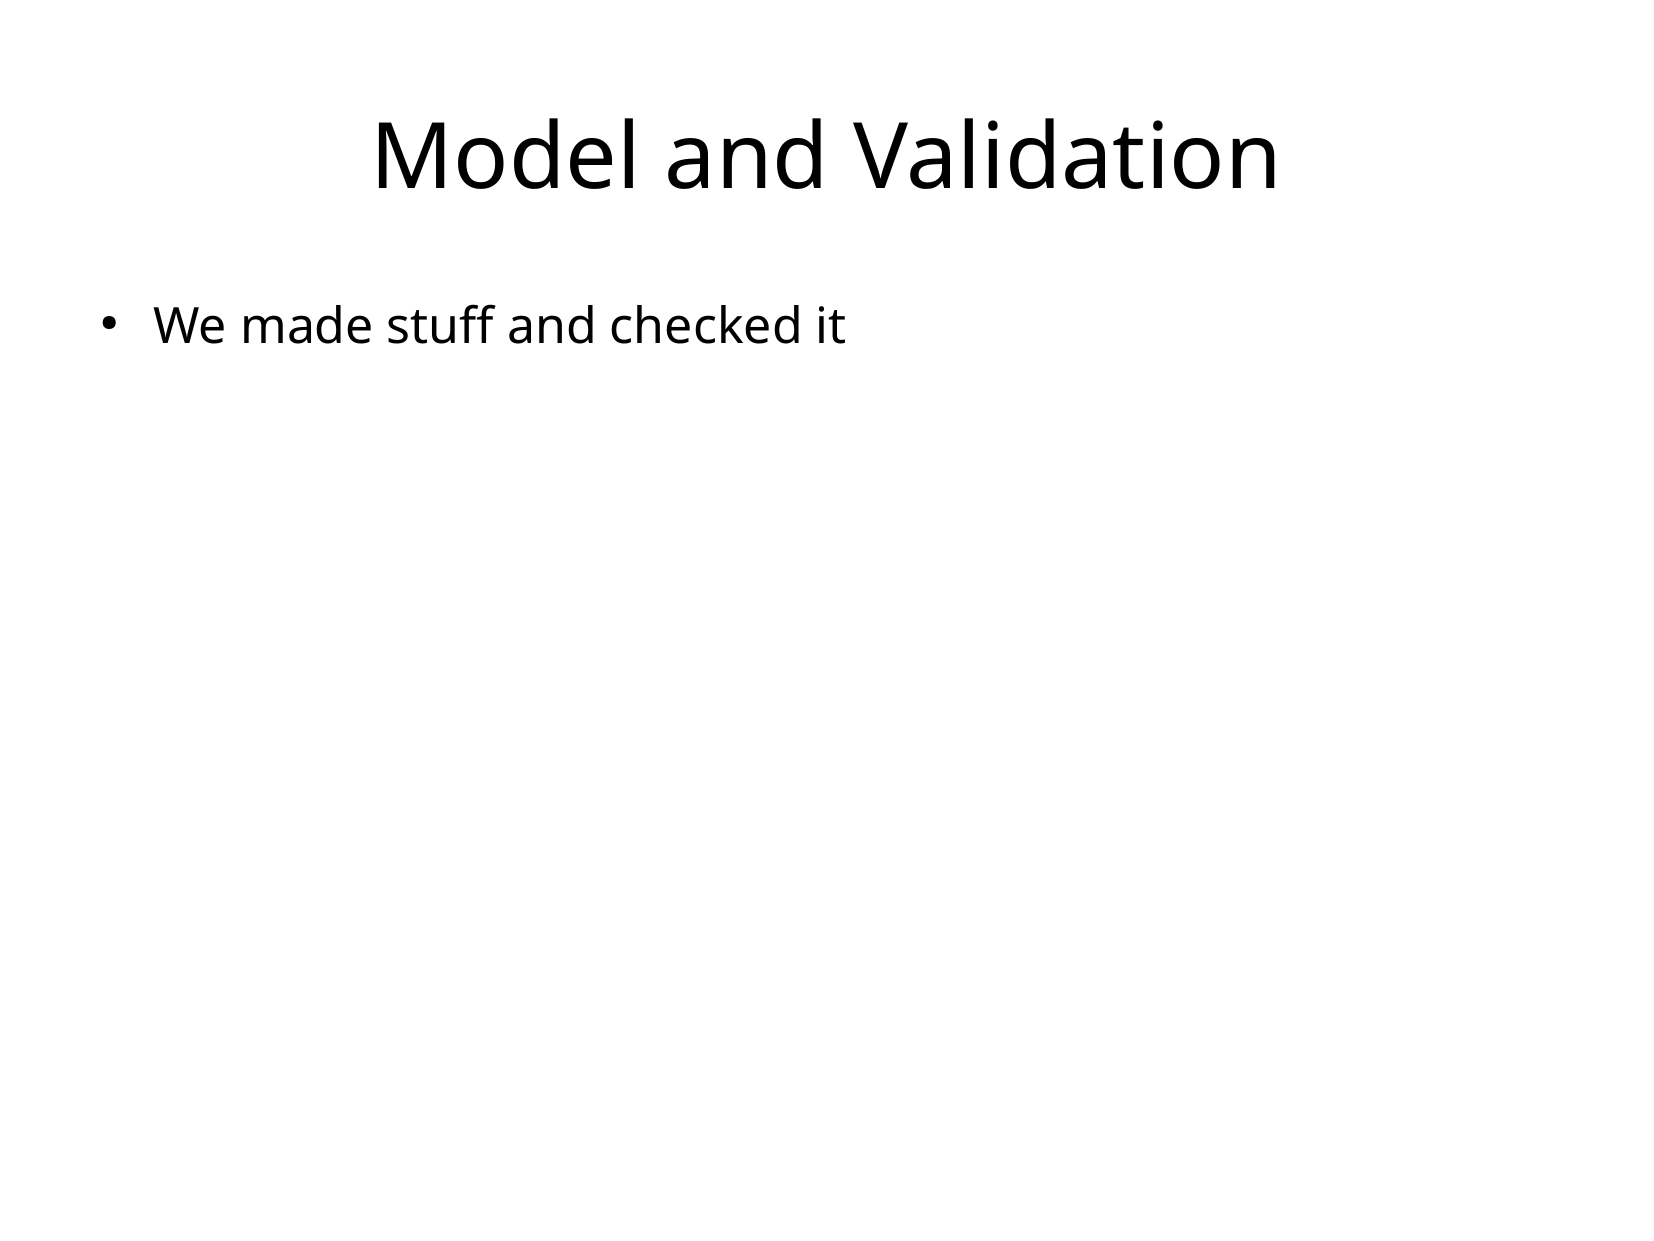

# Model and Validation
We made stuff and checked it